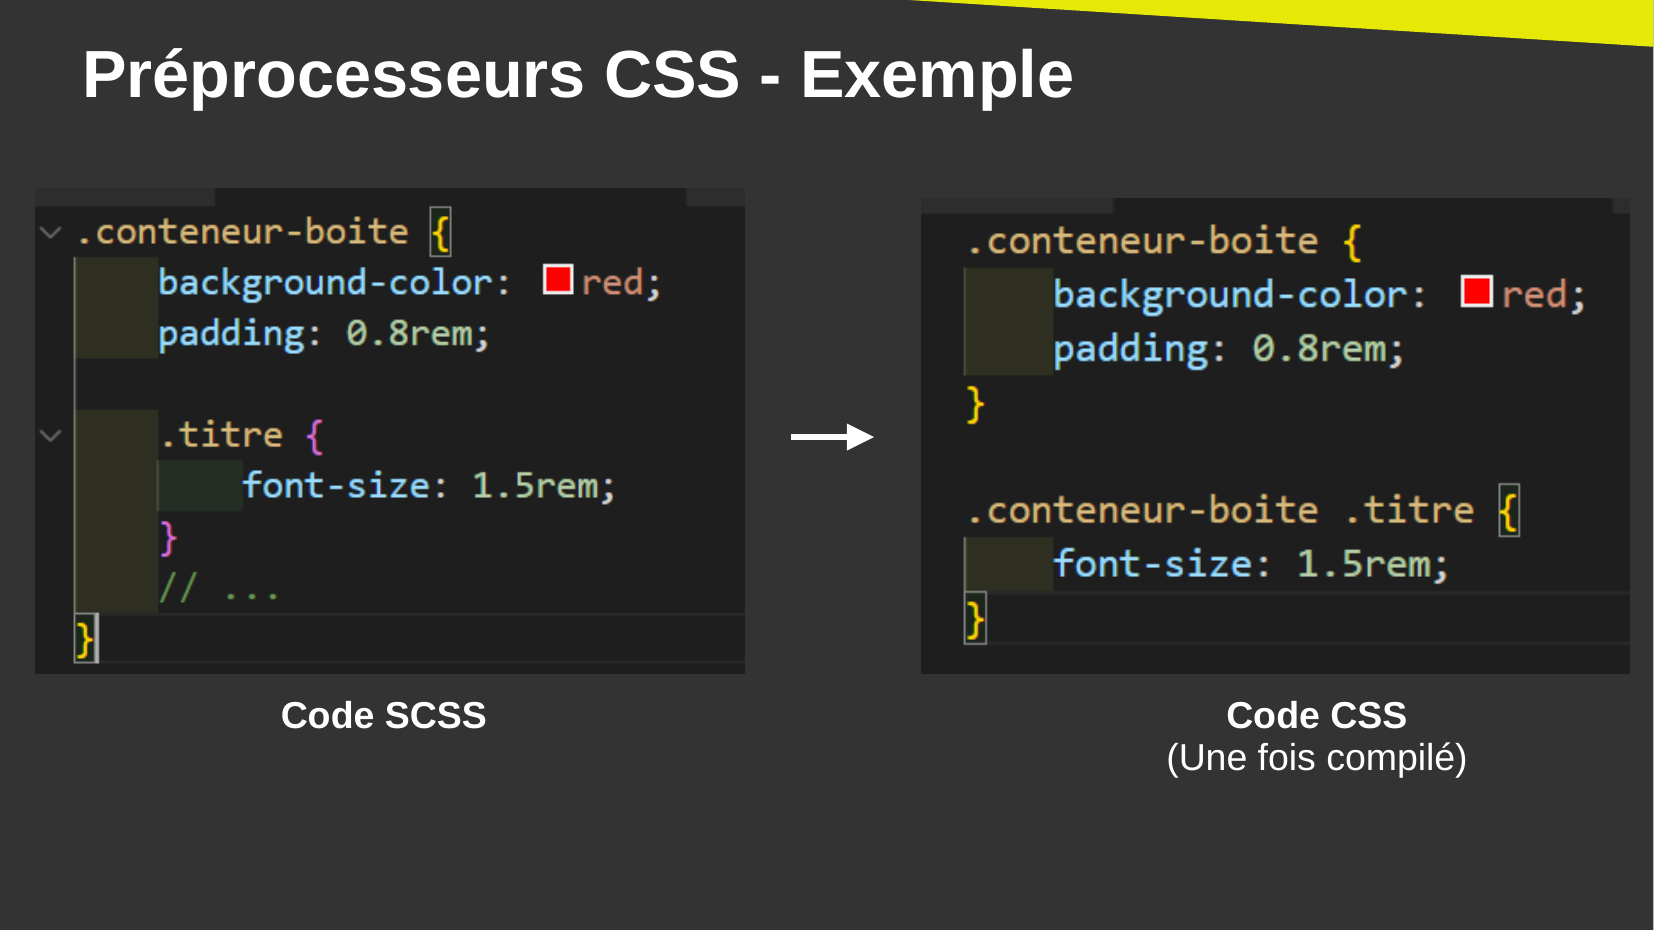

# Préprocesseurs CSS - Exemple
Code SCSS
Code CSS
(Une fois compilé)